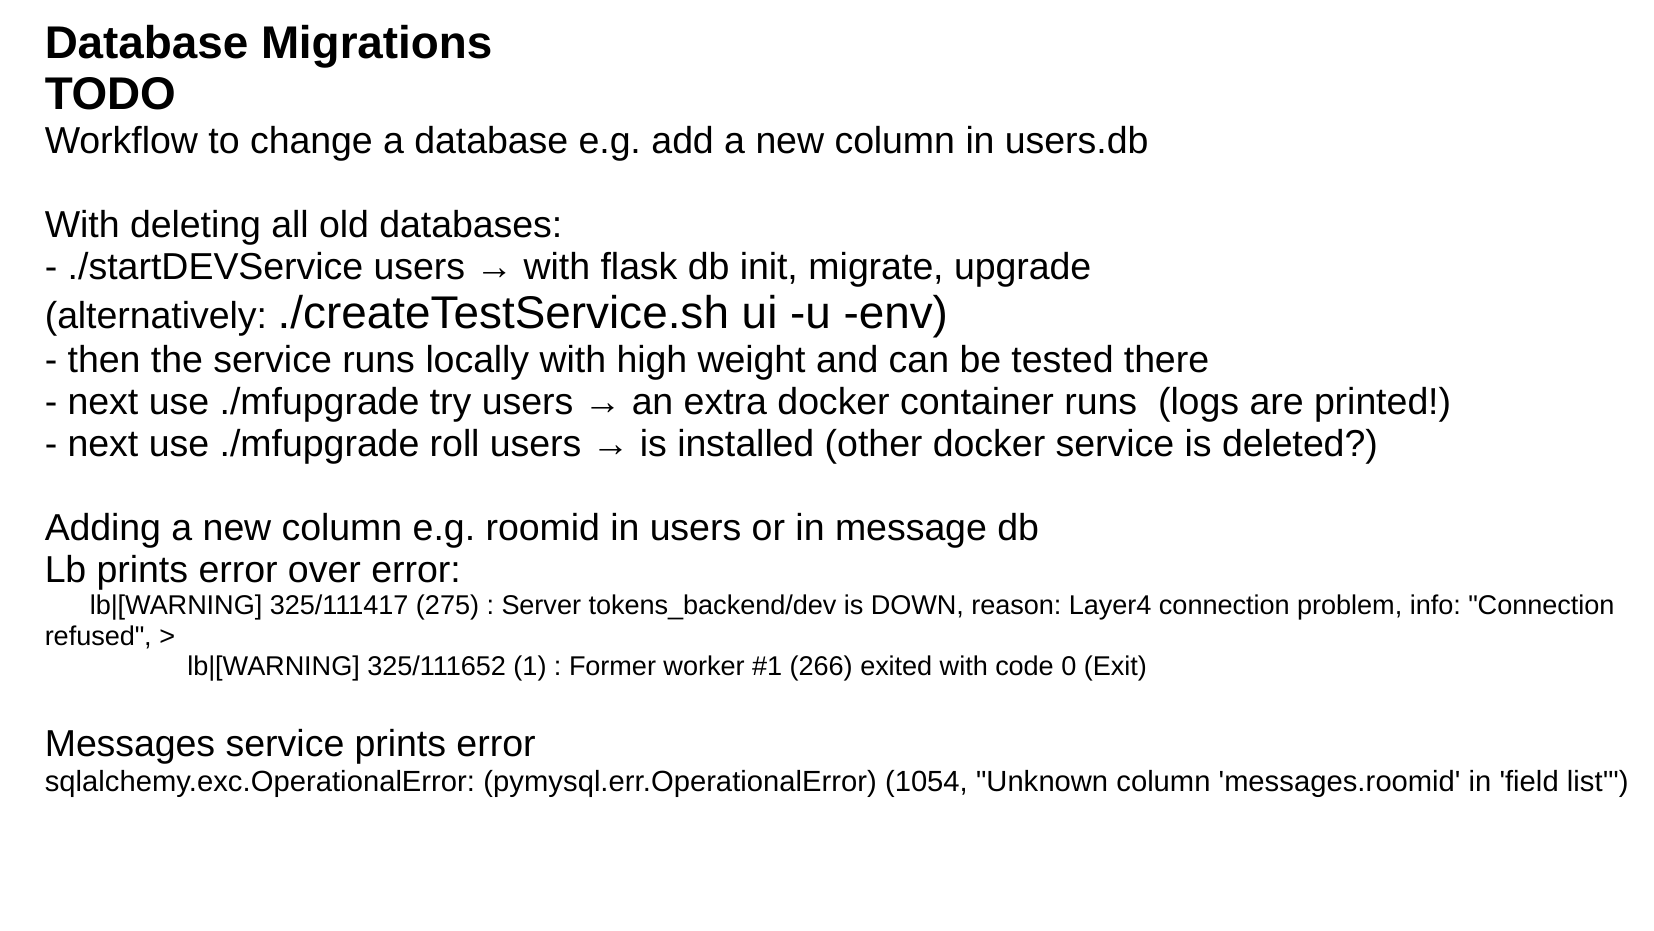

Database Migrations
TODO
Workflow to change a database e.g. add a new column in users.db
With deleting all old databases:
- ./startDEVService users → with flask db init, migrate, upgrade
(alternatively: ./createTestService.sh ui -u -env)
- then the service runs locally with high weight and can be tested there
- next use ./mfupgrade try users → an extra docker container runs (logs are printed!)
- next use ./mfupgrade roll users → is installed (other docker service is deleted?)
Adding a new column e.g. roomid in users or in message db
Lb prints error over error:
 lb|[WARNING] 325/111417 (275) : Server tokens_backend/dev is DOWN, reason: Layer4 connection problem, info: "Connection refused", >
 lb|[WARNING] 325/111652 (1) : Former worker #1 (266) exited with code 0 (Exit)
Messages service prints error
sqlalchemy.exc.OperationalError: (pymysql.err.OperationalError) (1054, "Unknown column 'messages.roomid' in 'field list'")